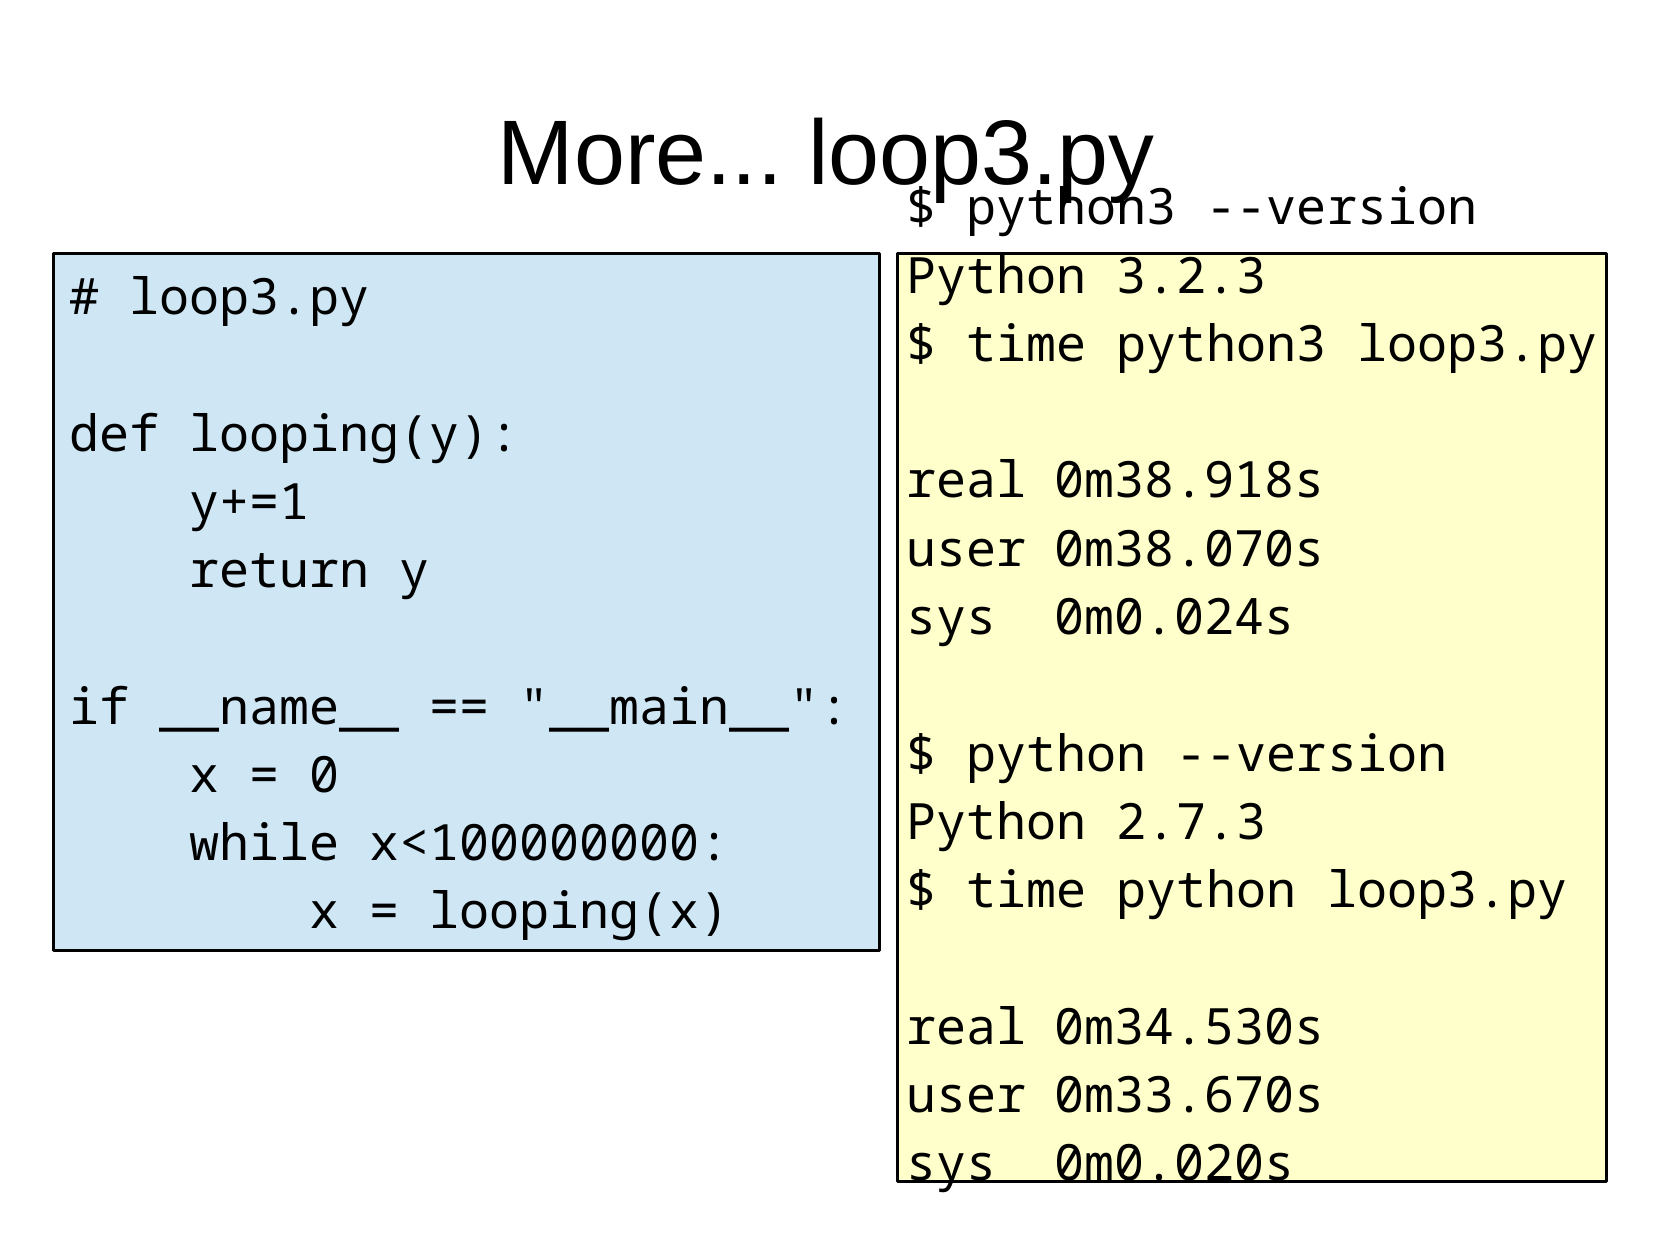

# More... loop3.py
# loop3.py
def looping(y):
 y+=1
 return y
if __name__ == "__main__":
 x = 0
 while x<100000000:
 x = looping(x)
$ python3 --version
Python 3.2.3
$ time python3 loop3.py
real	0m38.918s
user	0m38.070s
sys	0m0.024s
$ python --version
Python 2.7.3
$ time python loop3.py
real	0m34.530s
user	0m33.670s
sys	0m0.020s